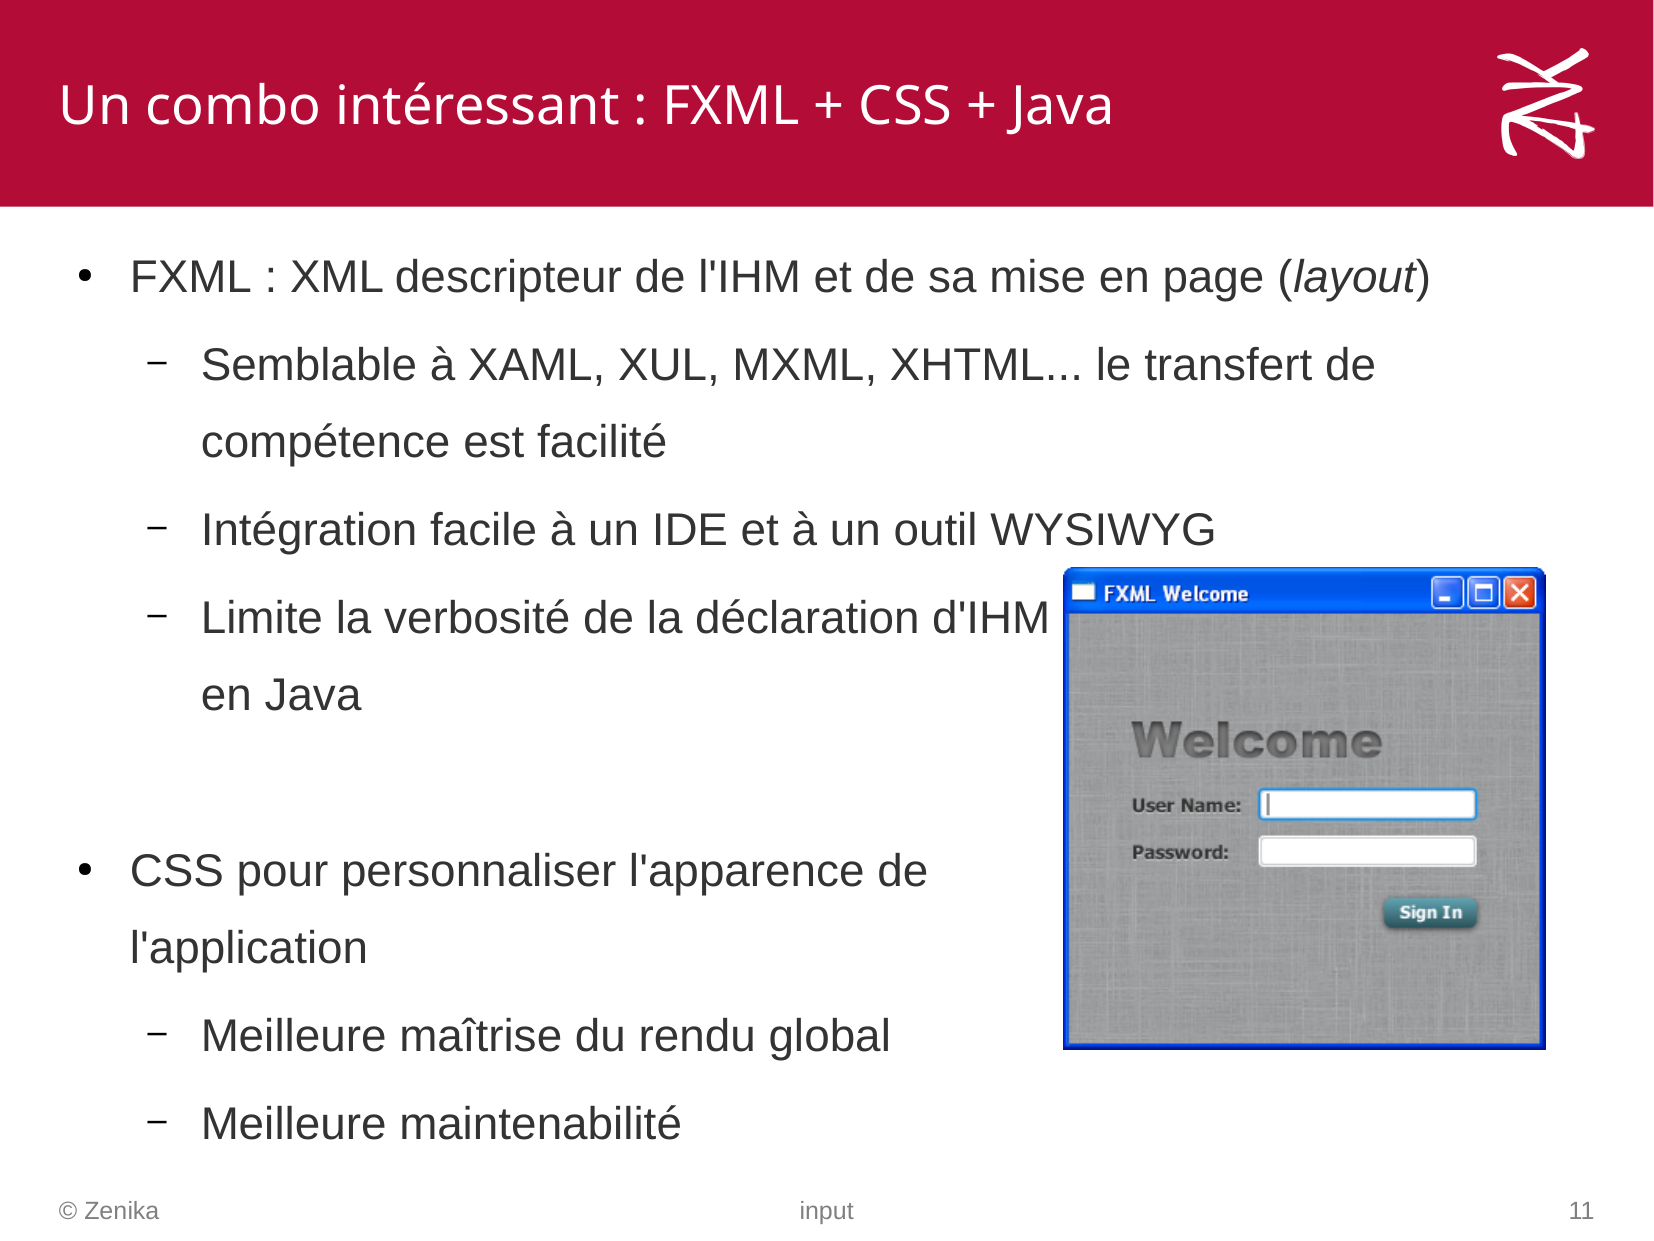

# Un combo intéressant : FXML + CSS + Java
FXML : XML descripteur de l'IHM et de sa mise en page (layout)
Semblable à XAML, XUL, MXML, XHTML... le transfert de compétence est facilité
Intégration facile à un IDE et à un outil WYSIWYG
Limite la verbosité de la déclaration d'IHM
en Java
CSS pour personnaliser l'apparence de
l'application
Meilleure maîtrise du rendu global
Meilleure maintenabilité
Java pour le comportement de l'application, la logique métier